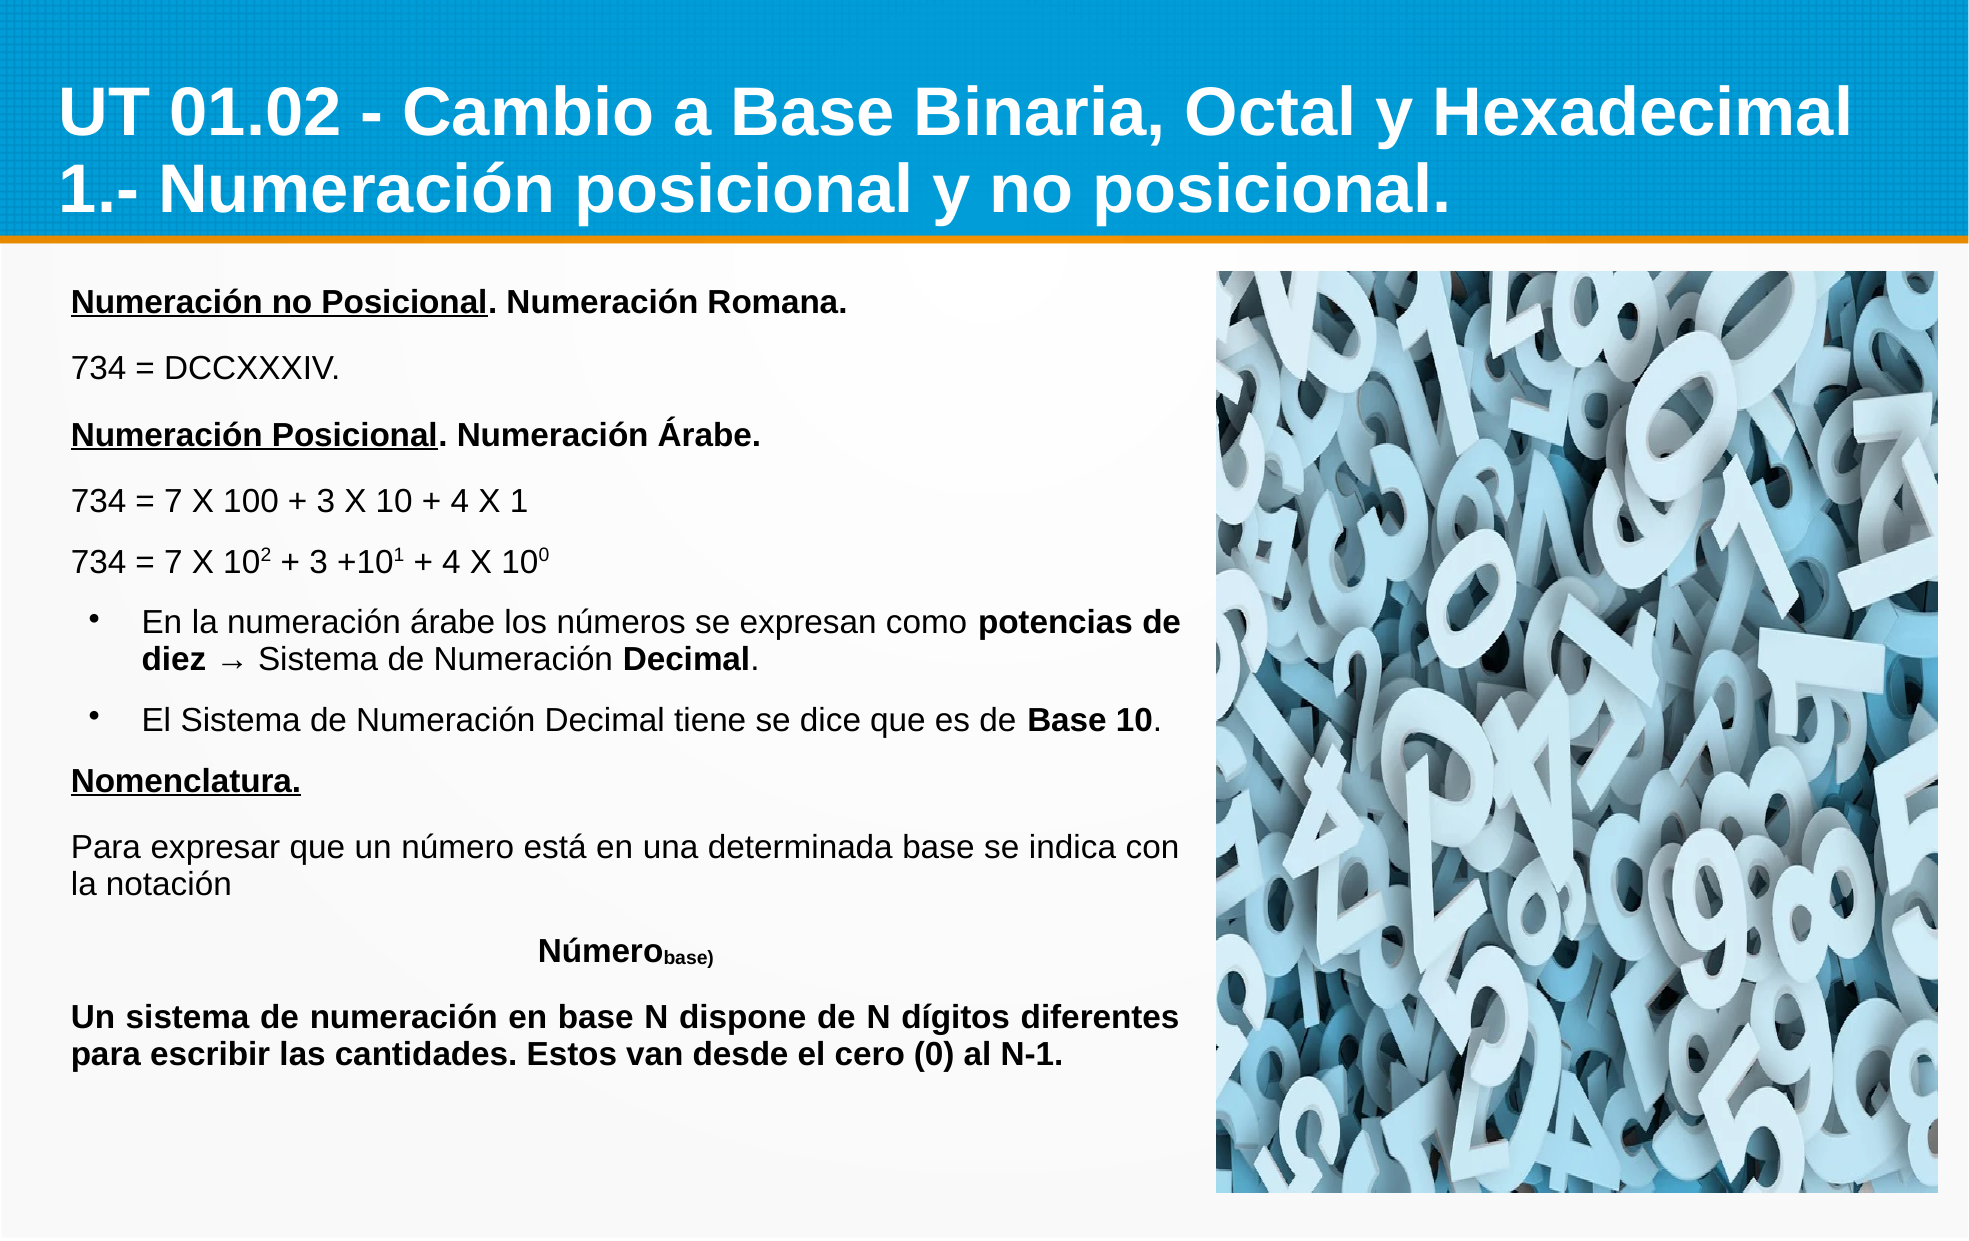

# UT 01.02 - Cambio a Base Binaria, Octal y Hexadecimal 1.- Numeración posicional y no posicional.
Numeración no Posicional. Numeración Romana.
734 = DCCXXXIV.
Numeración Posicional. Numeración Árabe.
734 = 7 X 100 + 3 X 10 + 4 X 1
734 = 7 X 102 + 3 +101 + 4 X 100
En la numeración árabe los números se expresan como potencias de diez → Sistema de Numeración Decimal.
El Sistema de Numeración Decimal tiene se dice que es de Base 10.
Nomenclatura.
Para expresar que un número está en una determinada base se indica con la notación
Númerobase)
Un sistema de numeración en base N dispone de N dígitos diferentes para escribir las cantidades. Estos van desde el cero (0) al N-1.